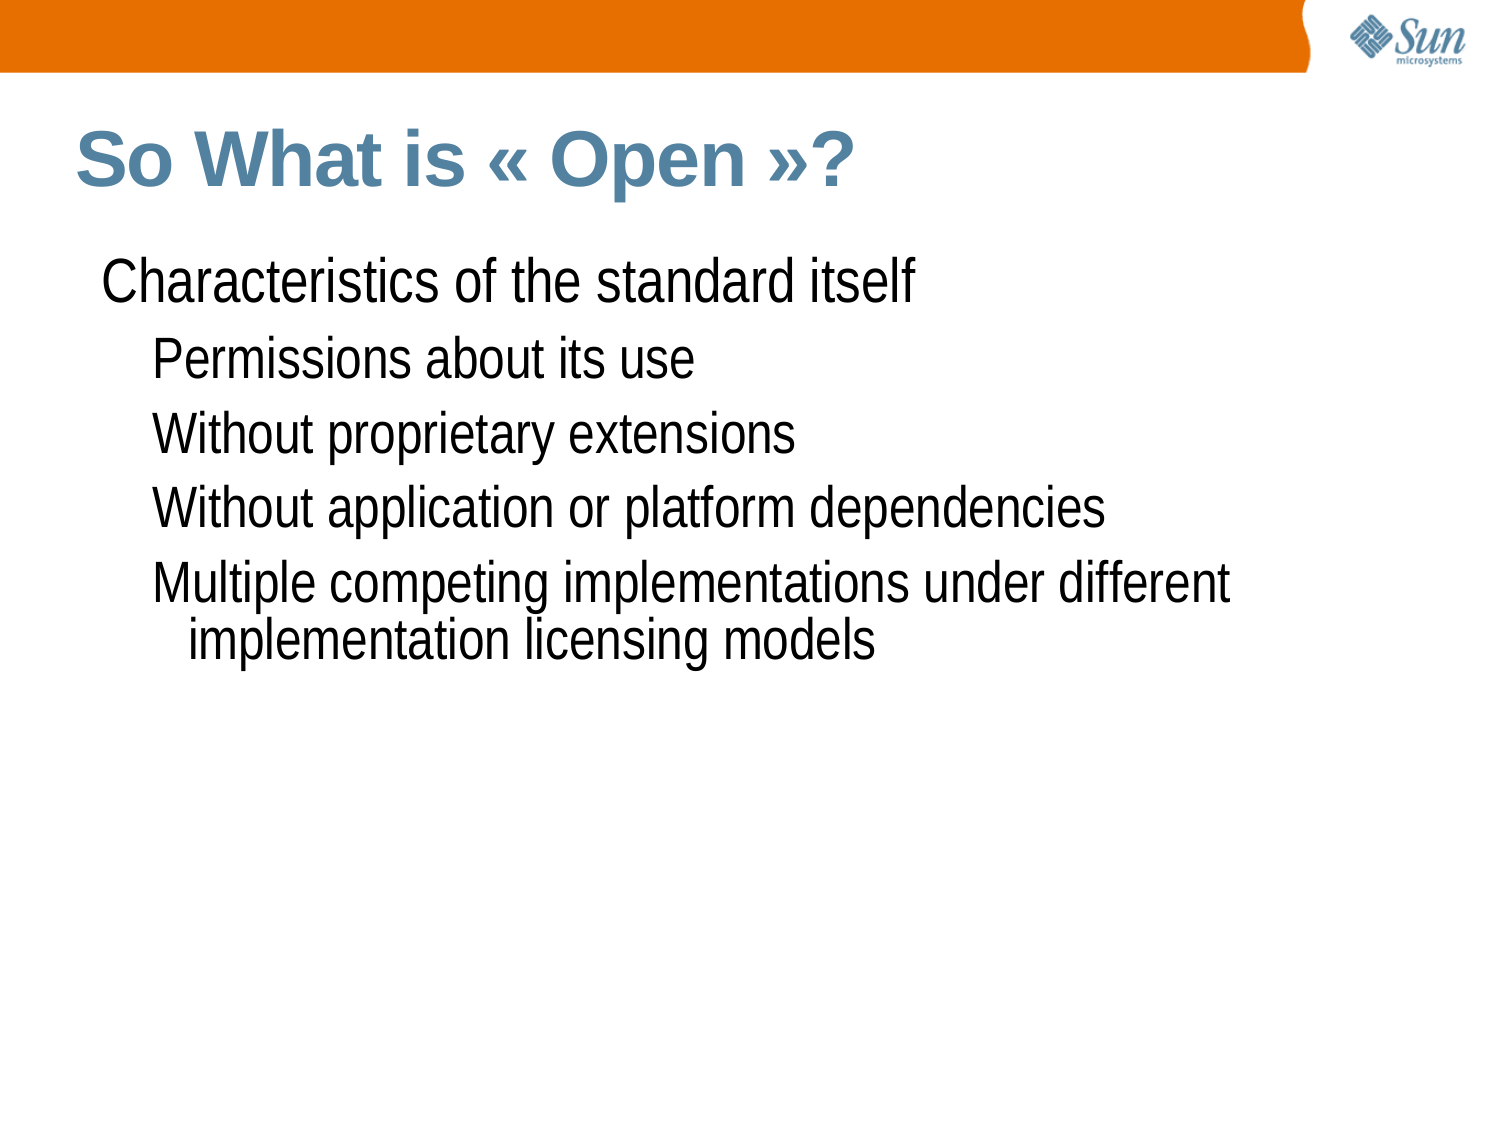

# So What is « Open »?
Characteristics of the standard itself
Permissions about its use
Without proprietary extensions
Without application or platform dependencies
Multiple competing implementations under different implementation licensing models